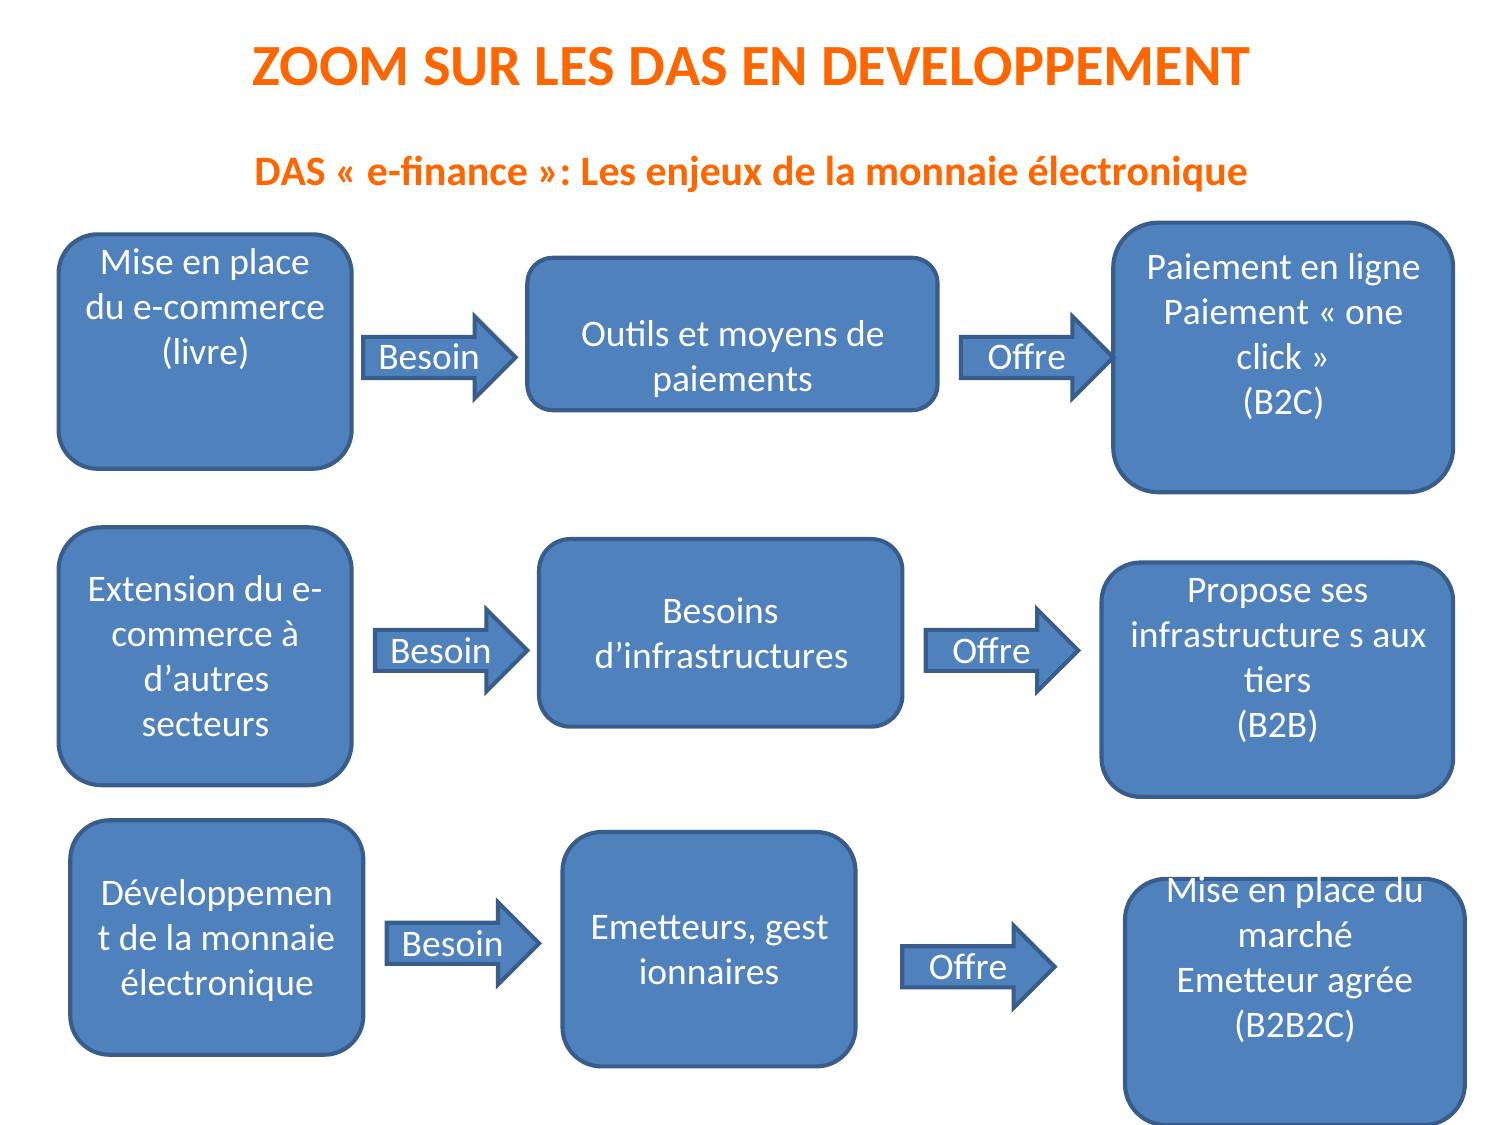

ZOOM SUR LES DAS EN DEVELOPPEMENT
DAS « e-finance »: Les enjeux de la monnaie électronique
Mise en place
Paiement en ligne
du e-commerce
Paiement « one
Outils et moyens de
(livre)
Besoin
Offre
click »
paiements
(B2C)
Extension du e-
Propose ses
Besoins
commerce à
infrastructure s aux
Besoin
Offre
d’infrastructures
d’autres
tiers
secteurs
(B2B)
Mise en place du
Développemen
Emetteurs, gest
marché
t de la monnaie
Besoin
Offre
ionnaires
Emetteur agrée
électronique
(B2B2C)